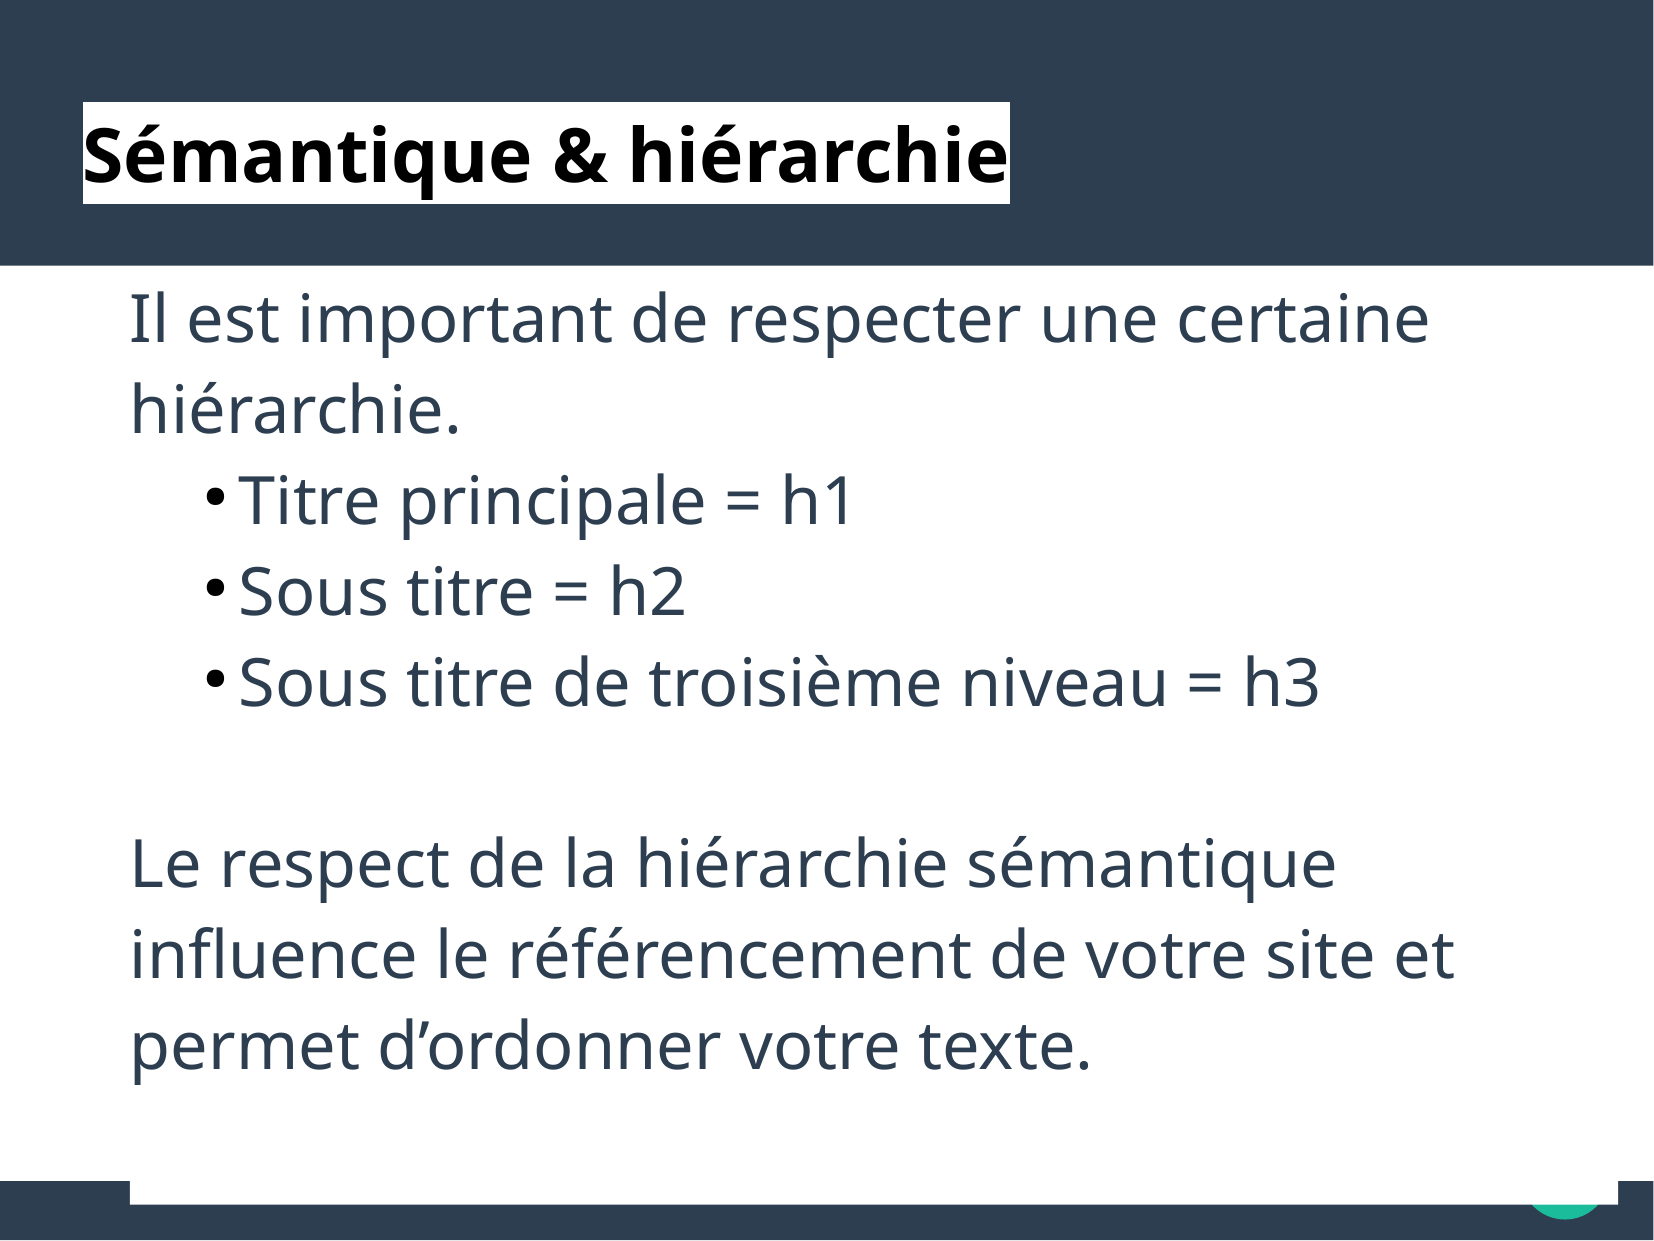

# Sémantique & hiérarchie
Il est important de respecter une certaine hiérarchie.
Titre principale = h1
Sous titre = h2
Sous titre de troisième niveau = h3
Le respect de la hiérarchie sémantique influence le référencement de votre site et permet d’ordonner votre texte.